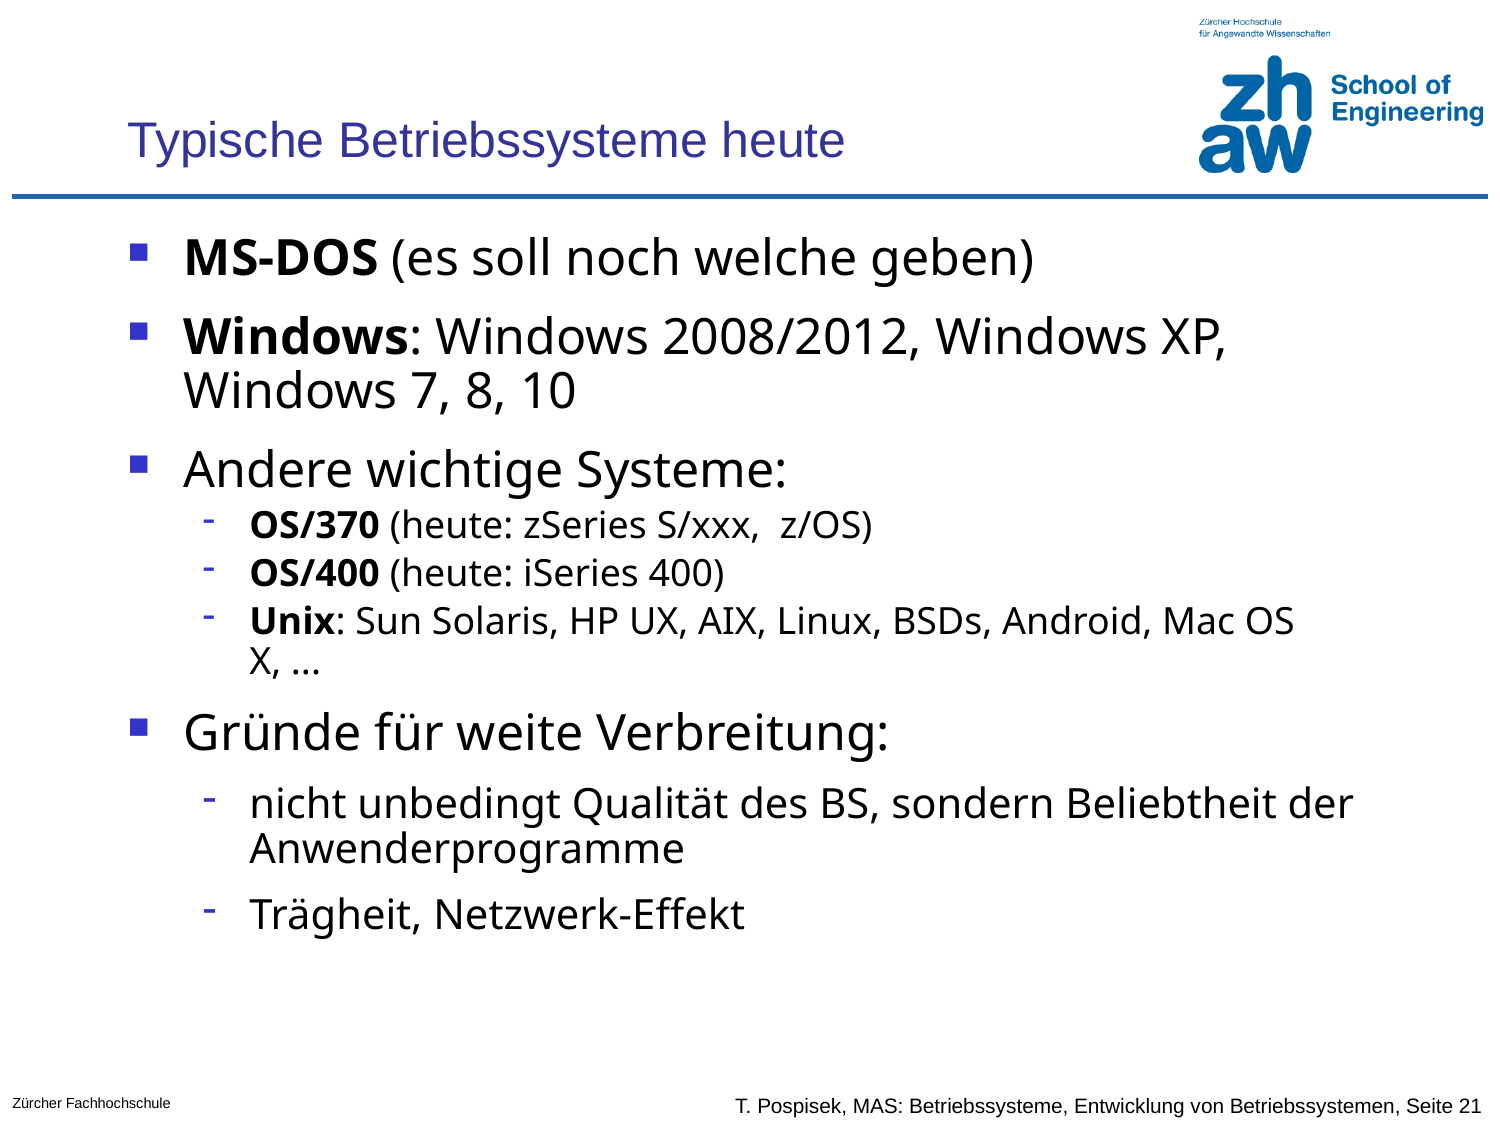

# Typische Betriebssysteme heute
MS-DOS (es soll noch welche geben)
Windows: Windows 2008/2012, Windows XP, Windows 7, 8, 10
Andere wichtige Systeme:
OS/370 (heute: zSeries S/xxx, z/OS)
OS/400 (heute: iSeries 400)
Unix: Sun Solaris, HP UX, AIX, Linux, BSDs, Android, Mac OS X, ...
Gründe für weite Verbreitung:
nicht unbedingt Qualität des BS, sondern Beliebtheit der Anwenderprogramme
Trägheit, Netzwerk-Effekt